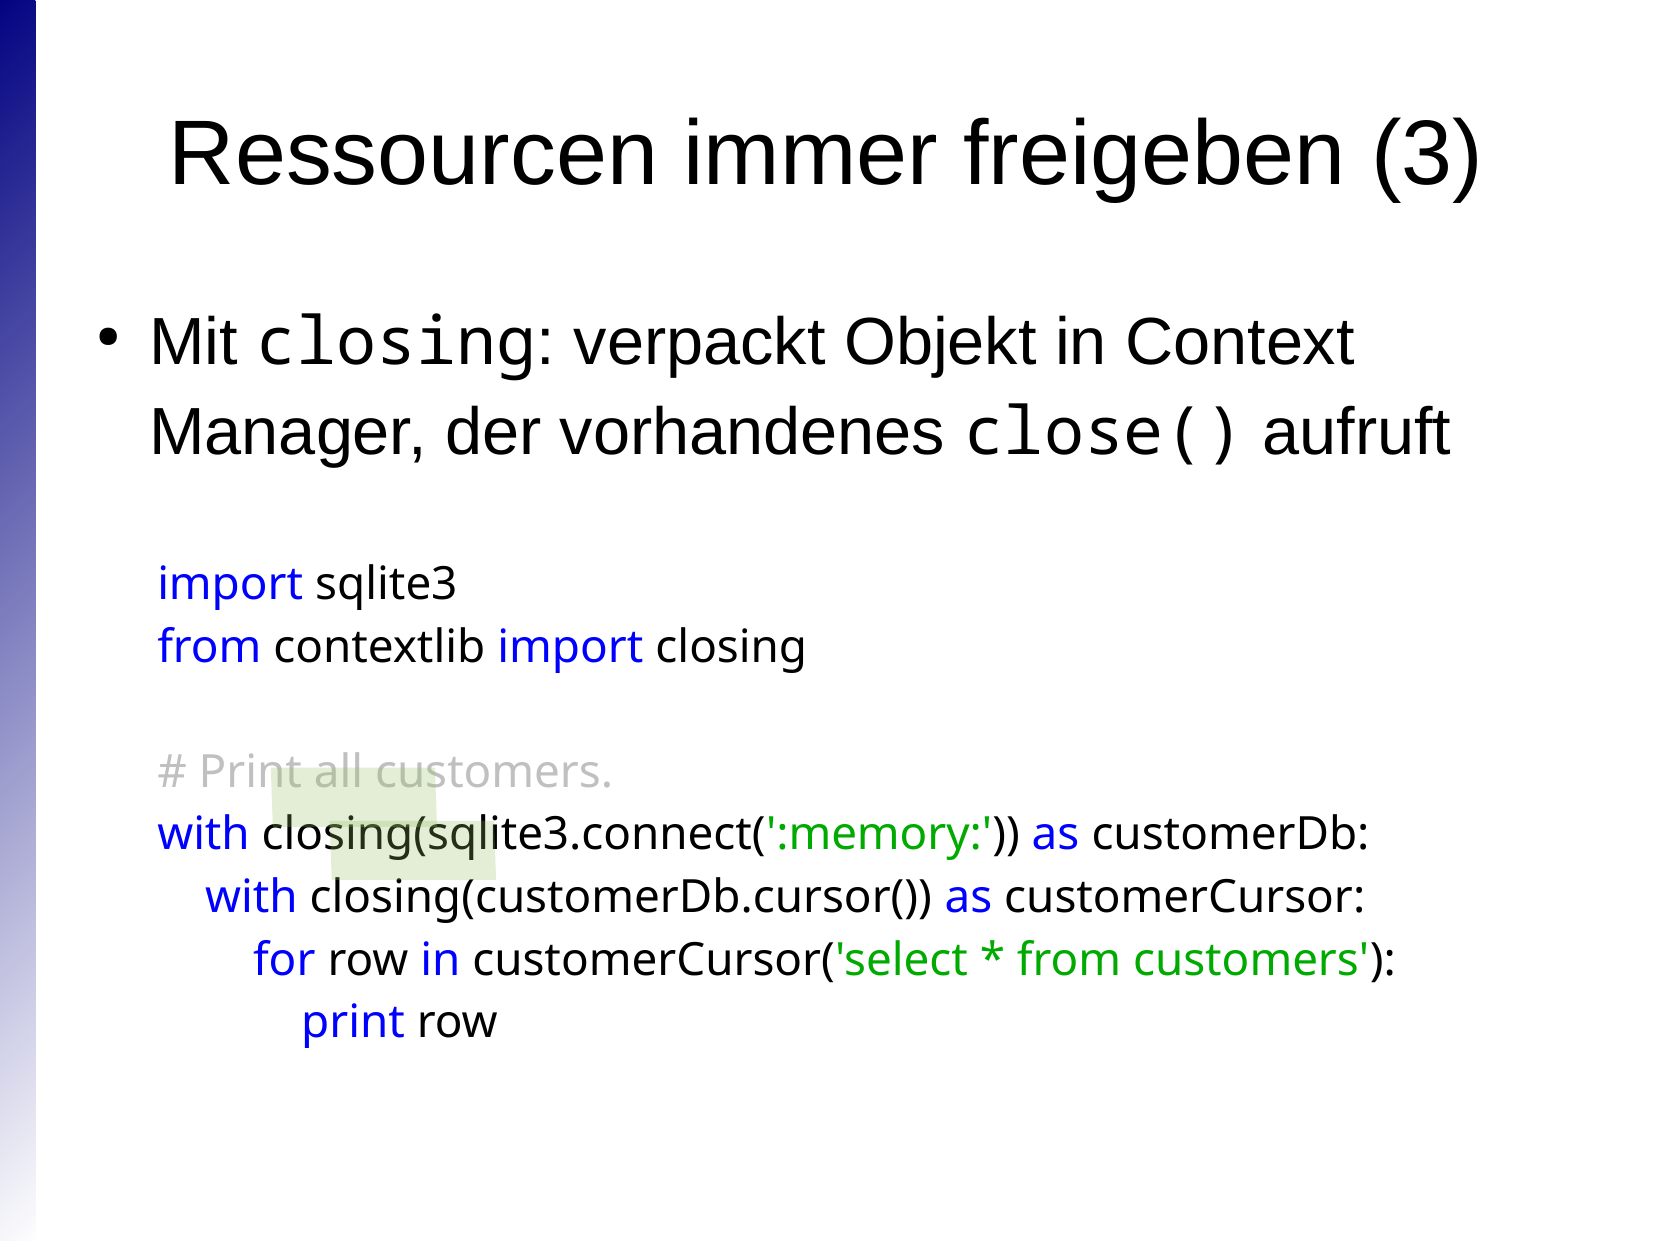

# Ressourcen immer freigeben (3)
Mit closing: verpackt Objekt in Context Manager, der vorhandenes close() aufruft
 import sqlite3
 from contextlib import closing
 # Print all customers.
 with closing(sqlite3.connect(':memory:')) as customerDb:
 with closing(customerDb.cursor()) as customerCursor:
 for row in customerCursor('select * from customers'):
 print row